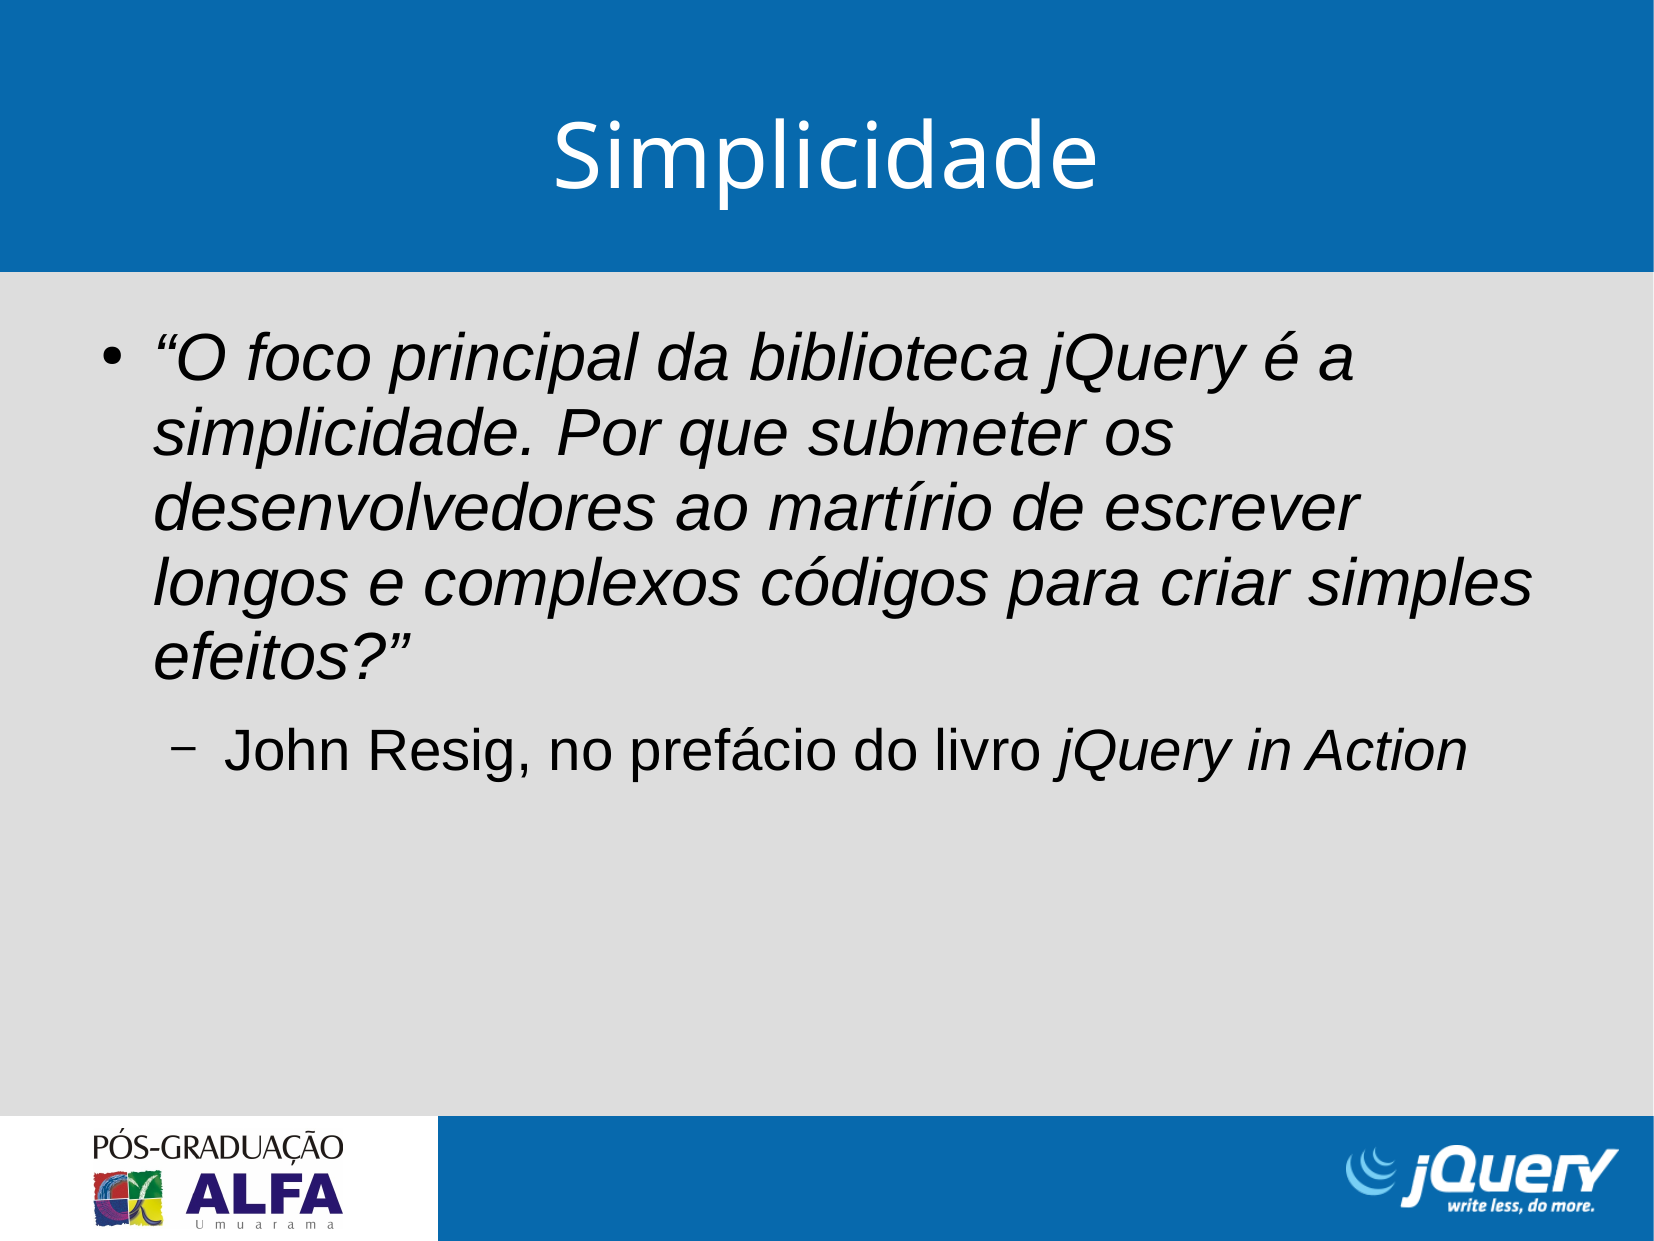

# Simplicidade
“O foco principal da biblioteca jQuery é a simplicidade. Por que submeter os desenvolvedores ao martírio de escrever longos e complexos códigos para criar simples efeitos?”
John Resig, no prefácio do livro jQuery in Action